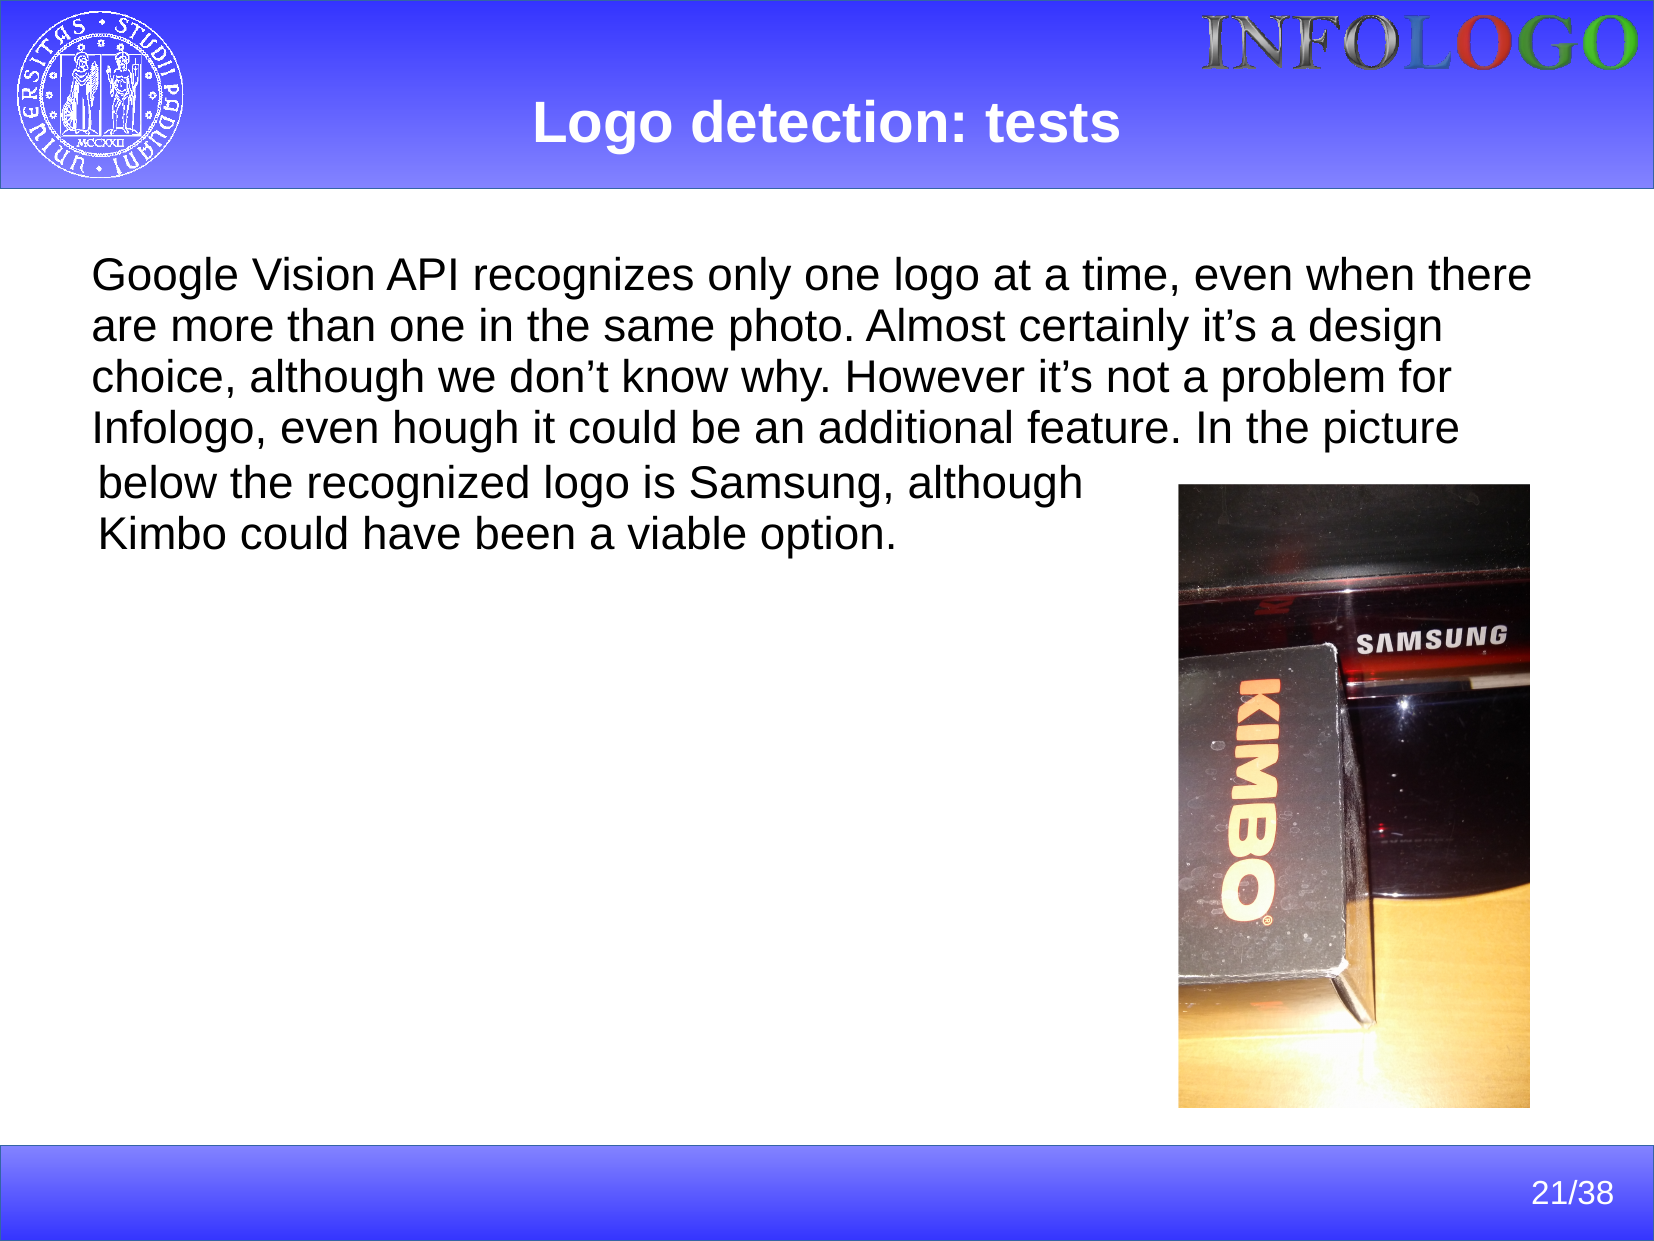

Logo detection: tests
Google Vision API recognizes only one logo at a time, even when there are more than one in the same photo. Almost certainly it’s a design choice, although we don’t know why. However it’s not a problem for Infologo, even hough it could be an additional feature. In the picture
below the recognized logo is Samsung, although Kimbo could have been a viable option.
21/38